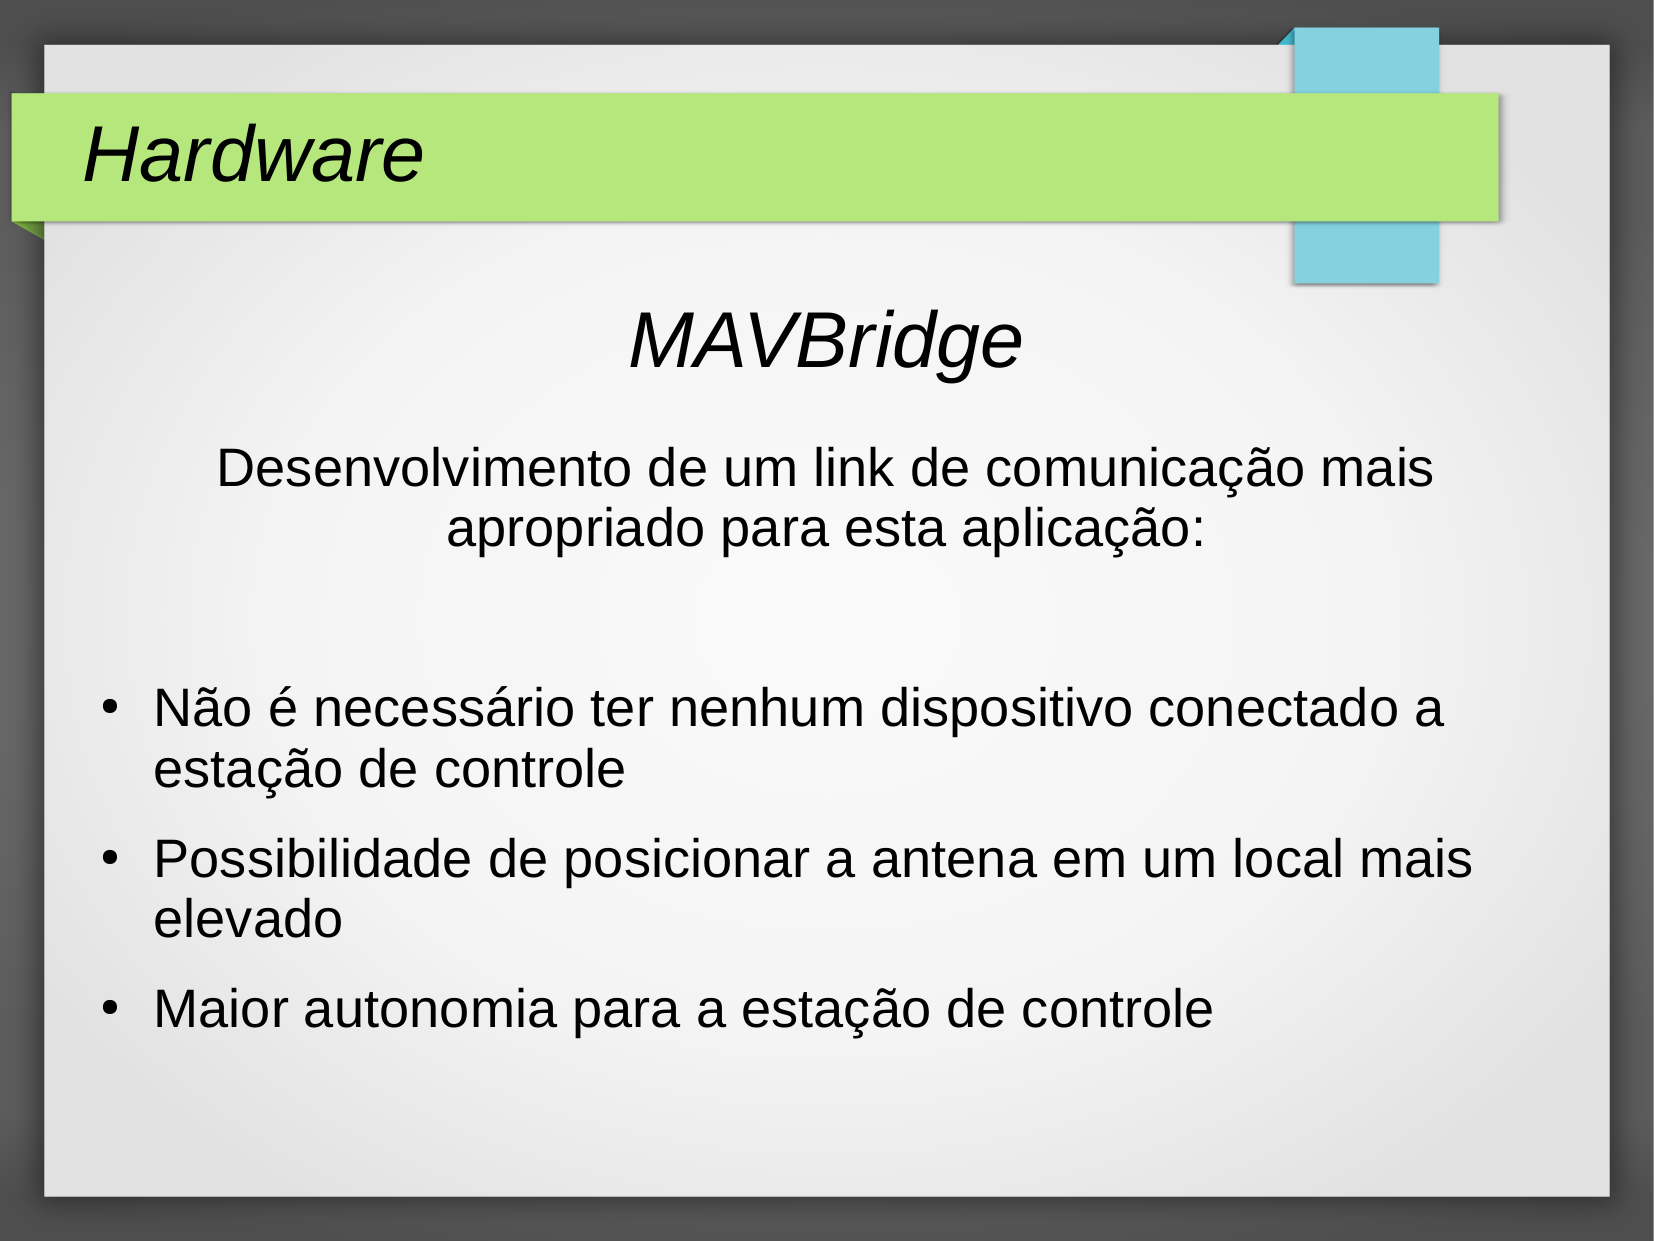

# Hardware
MAVBridge
Desenvolvimento de um link de comunicação mais apropriado para esta aplicação:
Não é necessário ter nenhum dispositivo conectado a estação de controle
Possibilidade de posicionar a antena em um local mais elevado
Maior autonomia para a estação de controle